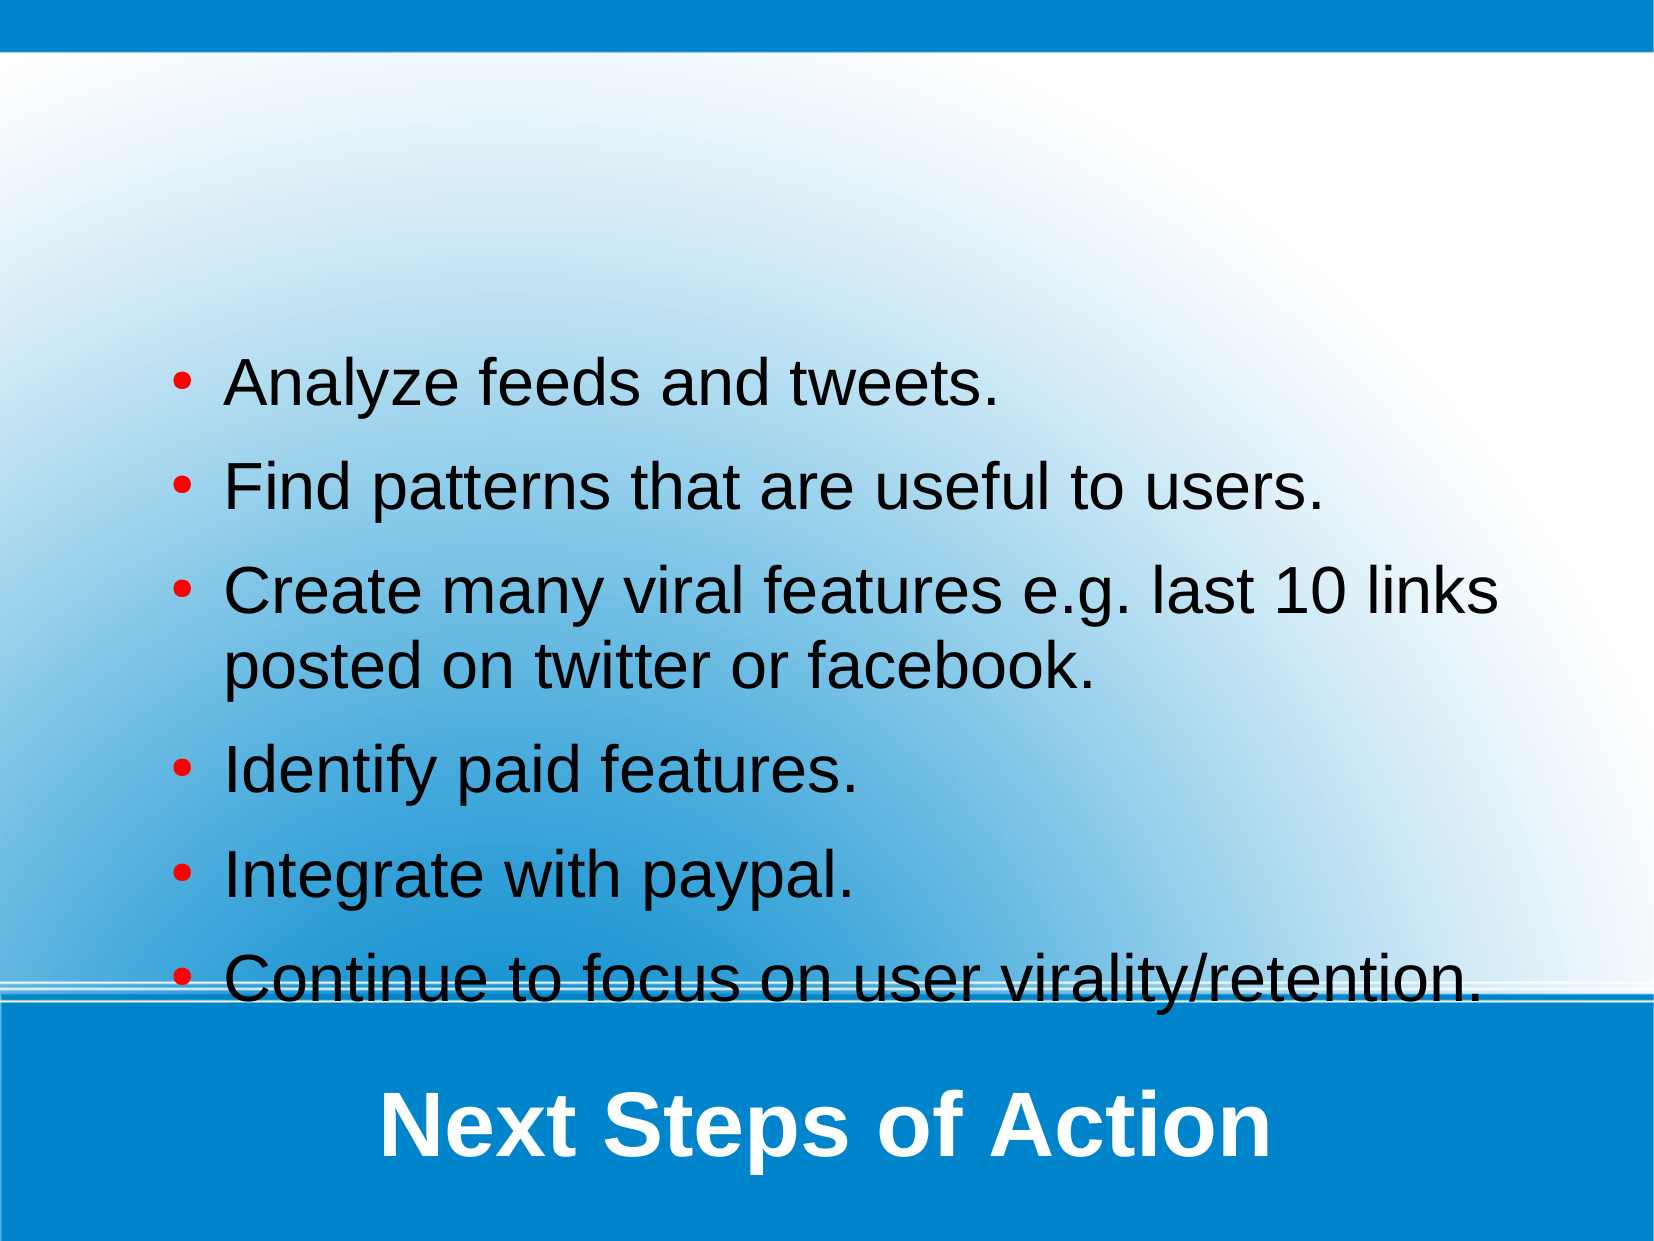

Analyze feeds and tweets.
Find patterns that are useful to users.
Create many viral features e.g. last 10 links posted on twitter or facebook.
Identify paid features.
Integrate with paypal.
Continue to focus on user virality/retention.
# Next Steps of Action